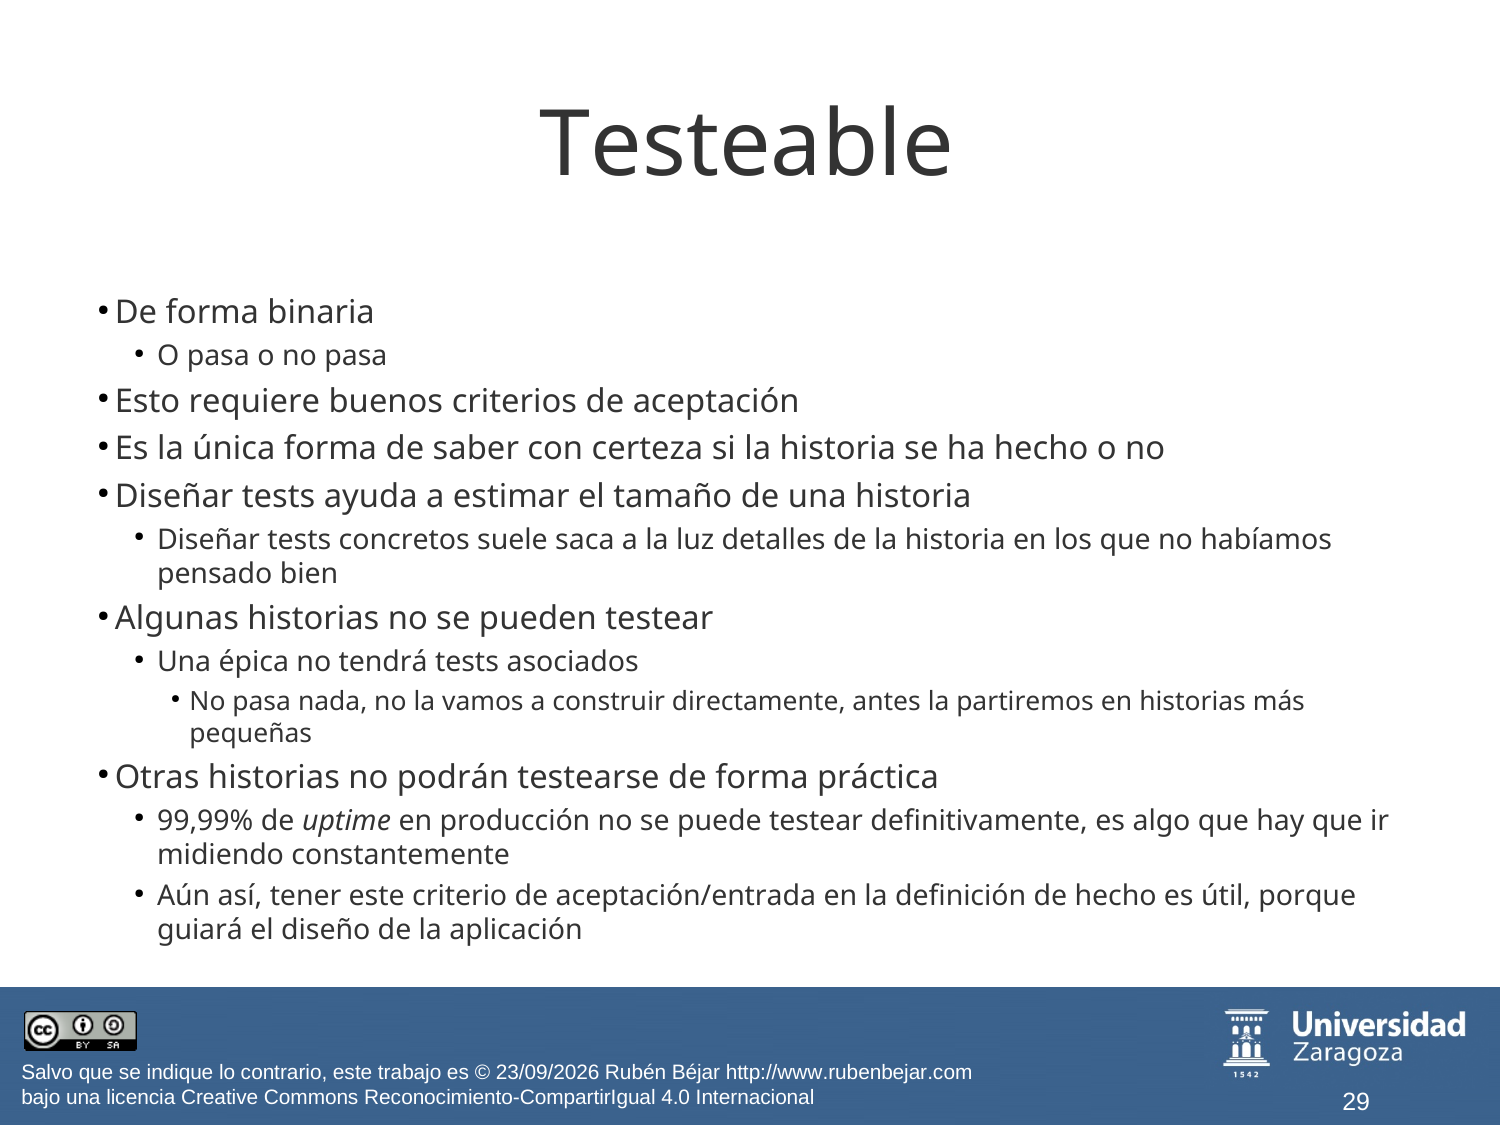

# Testeable
De forma binaria
O pasa o no pasa
Esto requiere buenos criterios de aceptación
Es la única forma de saber con certeza si la historia se ha hecho o no
Diseñar tests ayuda a estimar el tamaño de una historia
Diseñar tests concretos suele saca a la luz detalles de la historia en los que no habíamos pensado bien
Algunas historias no se pueden testear
Una épica no tendrá tests asociados
No pasa nada, no la vamos a construir directamente, antes la partiremos en historias más pequeñas
Otras historias no podrán testearse de forma práctica
99,99% de uptime en producción no se puede testear definitivamente, es algo que hay que ir midiendo constantemente
Aún así, tener este criterio de aceptación/entrada en la definición de hecho es útil, porque guiará el diseño de la aplicación